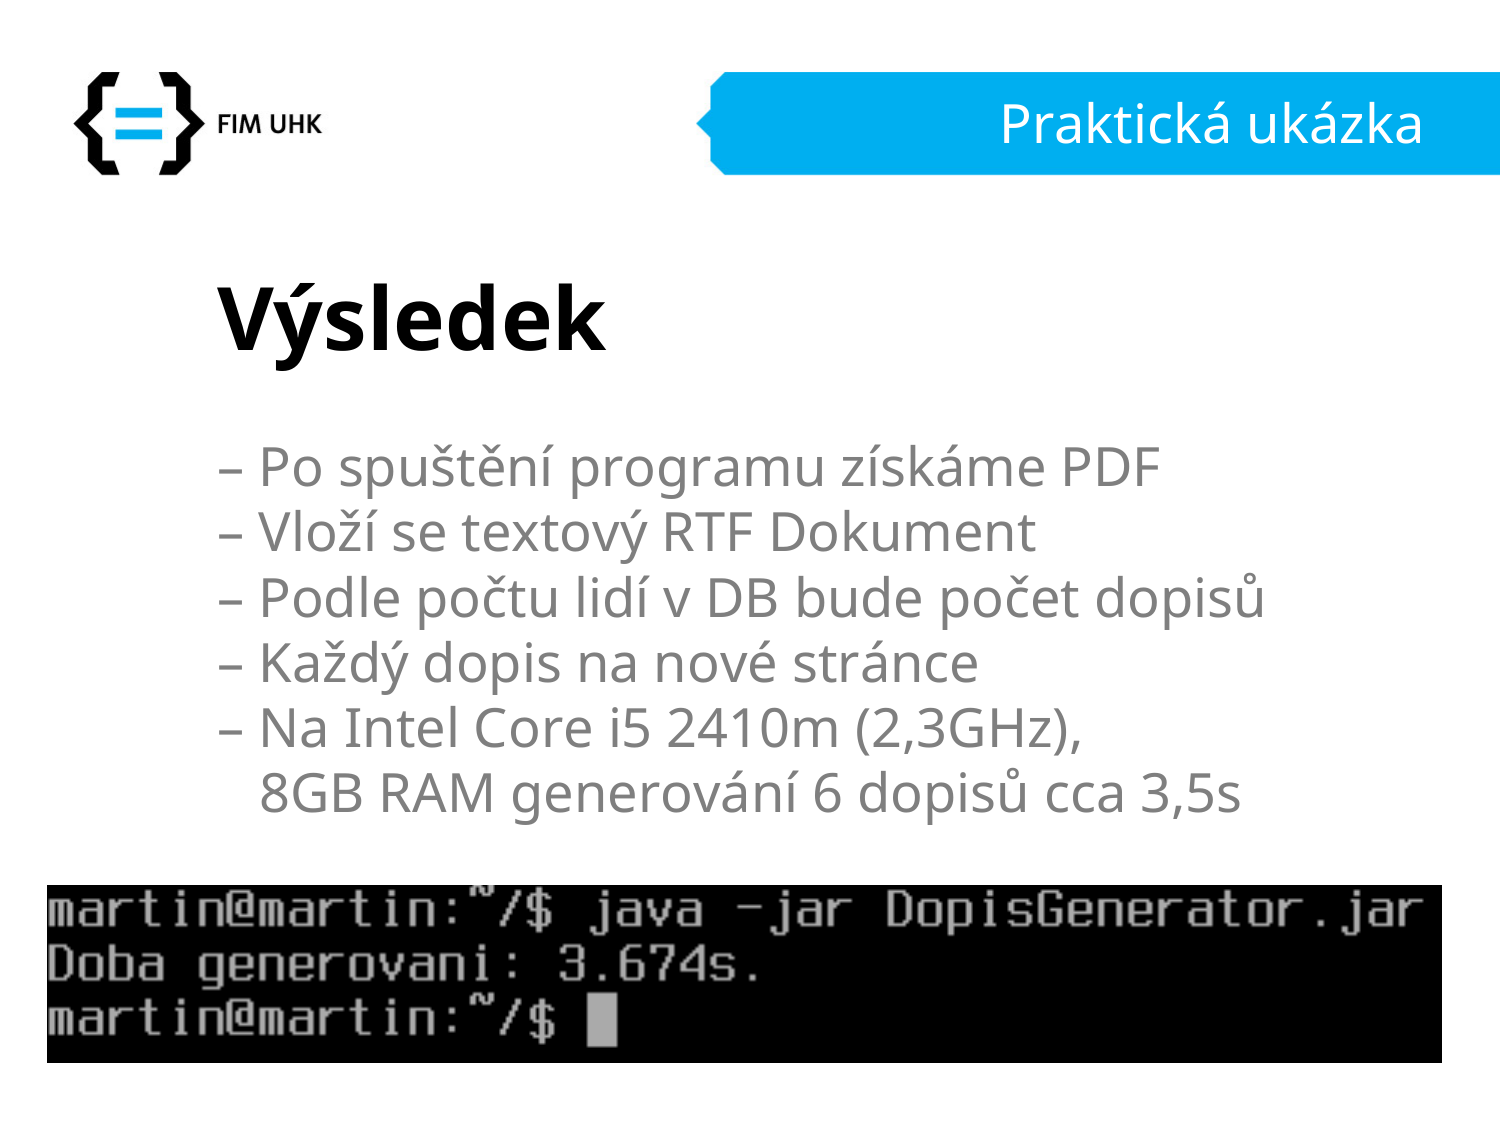

# Praktická ukázka
Výsledek
– Po spuštění programu získáme PDF
– Vloží se textový RTF Dokument
– Podle počtu lidí v DB bude počet dopisů
– Každý dopis na nové stránce
– Na Intel Core i5 2410m (2,3GHz),
 8GB RAM generování 6 dopisů cca 3,5s